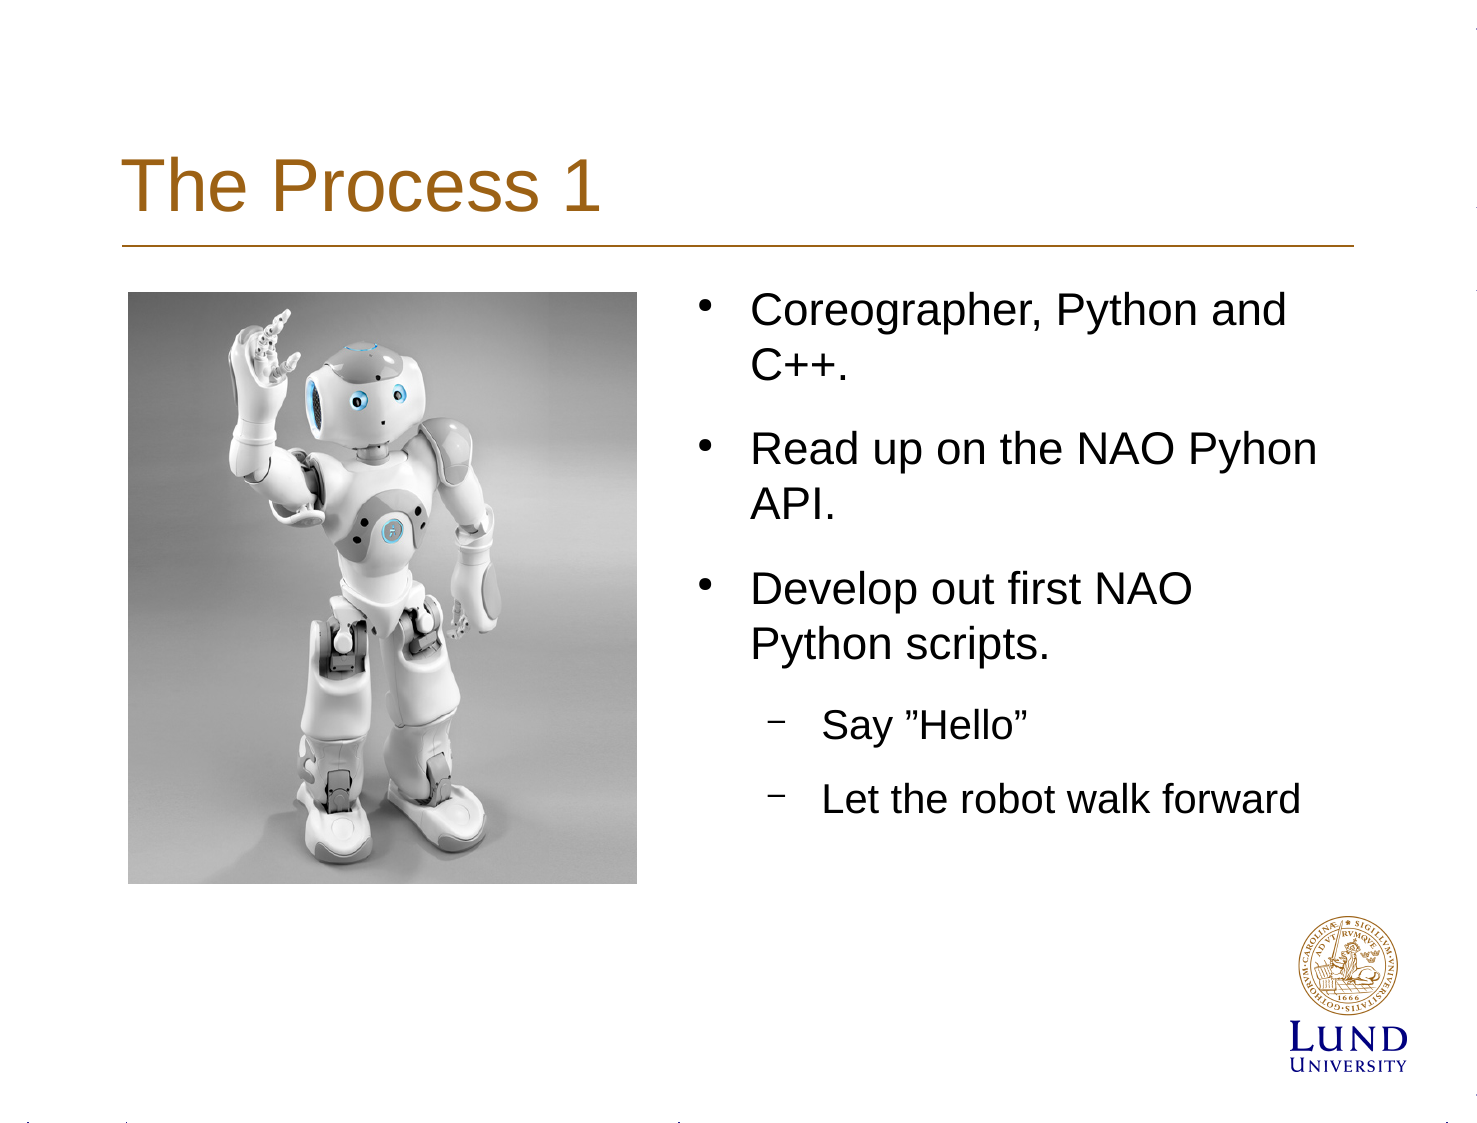

# The Process 1
Coreographer, Python and C++.
Read up on the NAO Pyhon API.
Develop out first NAO Python scripts.
Say ”Hello”
Let the robot walk forward